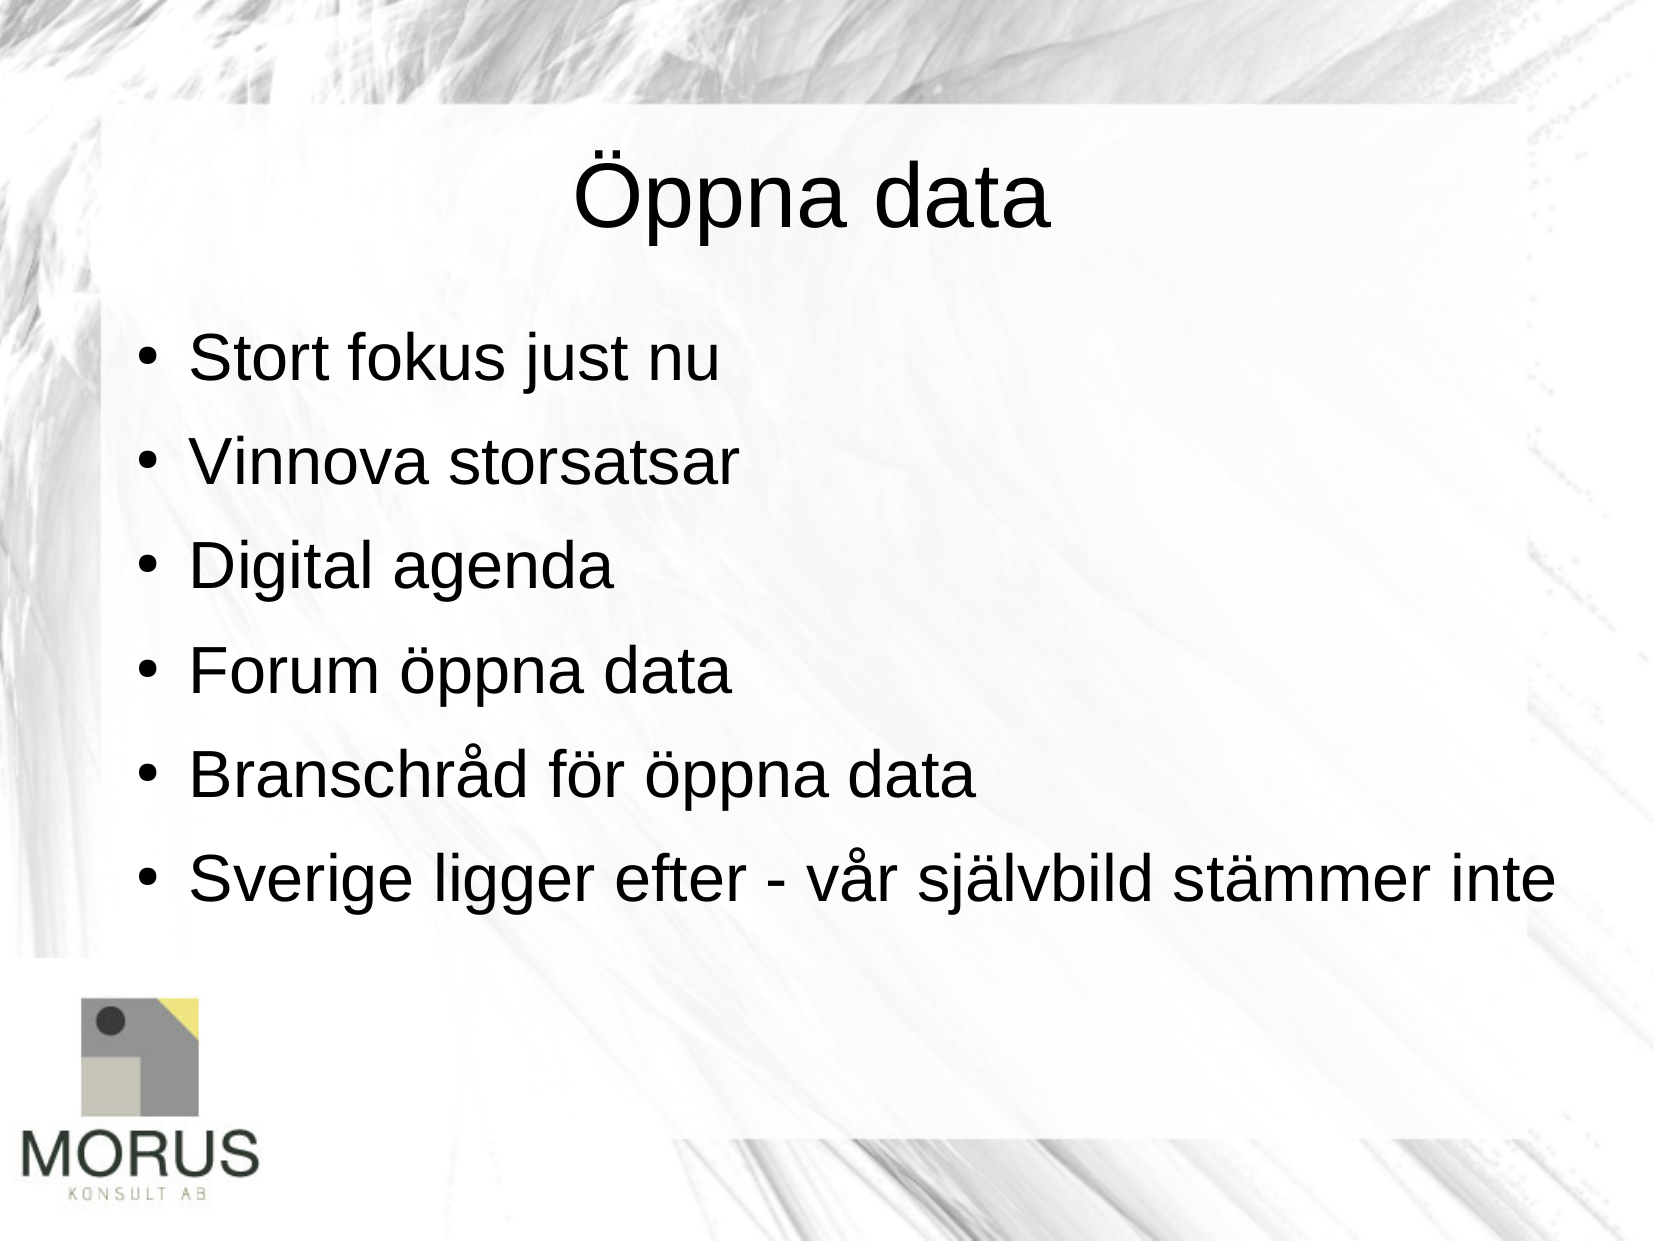

# Öppna data
Stort fokus just nu
Vinnova storsatsar
Digital agenda
Forum öppna data
Branschråd för öppna data
Sverige ligger efter - vår självbild stämmer inte